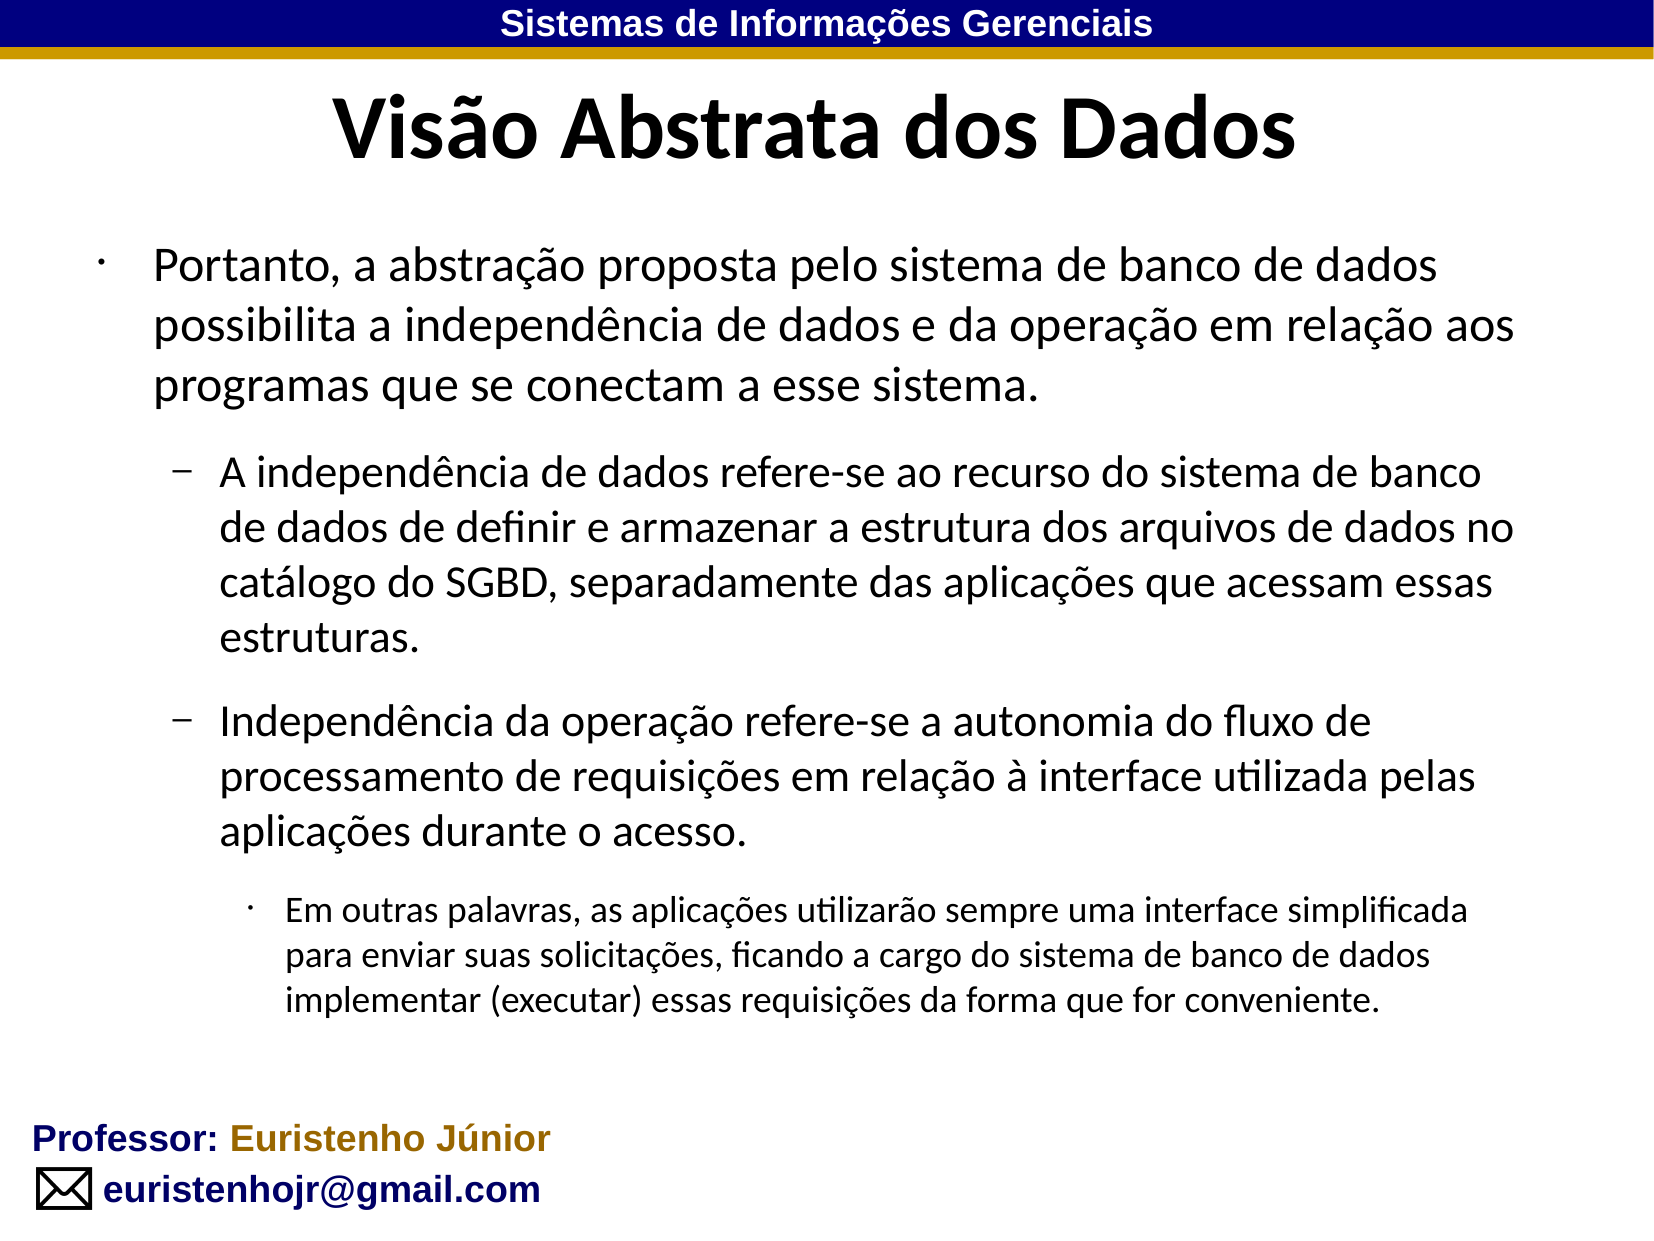

Empreendedorismo
Sistemas de Informações Gerenciais
# Visão Abstrata dos Dados
Portanto, a abstração proposta pelo sistema de banco de dados possibilita a independência de dados e da operação em relação aos programas que se conectam a esse sistema.
A independência de dados refere-se ao recurso do sistema de banco de dados de definir e armazenar a estrutura dos arquivos de dados no catálogo do SGBD, separadamente das aplicações que acessam essas estruturas.
Independência da operação refere-se a autonomia do fluxo de processamento de requisições em relação à interface utilizada pelas aplicações durante o acesso.
Em outras palavras, as aplicações utilizarão sempre uma interface simplificada para enviar suas solicitações, ficando a cargo do sistema de banco de dados implementar (executar) essas requisições da forma que for conveniente.
Professor: Euristenho Júnior
euristenhojr@gmail.com